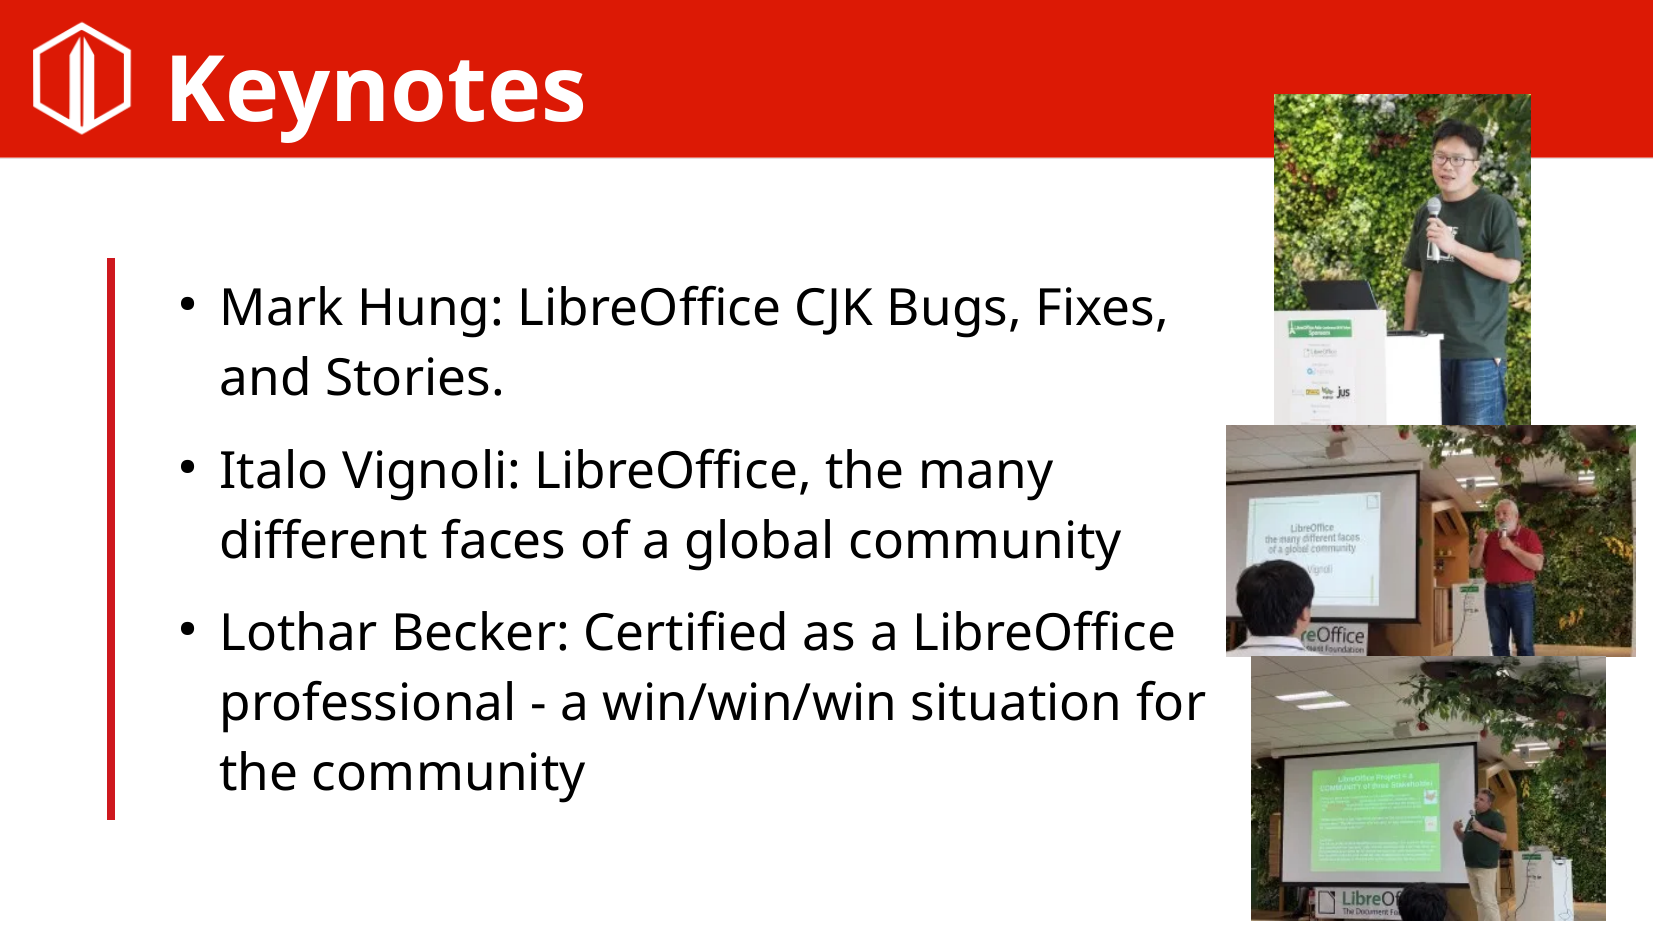

# Keynotes
Mark Hung: LibreOffice CJK Bugs, Fixes, and Stories.
Italo Vignoli: LibreOffice, the many different faces of a global community
Lothar Becker: Certified as a LibreOffice professional - a win/win/win situation for the community